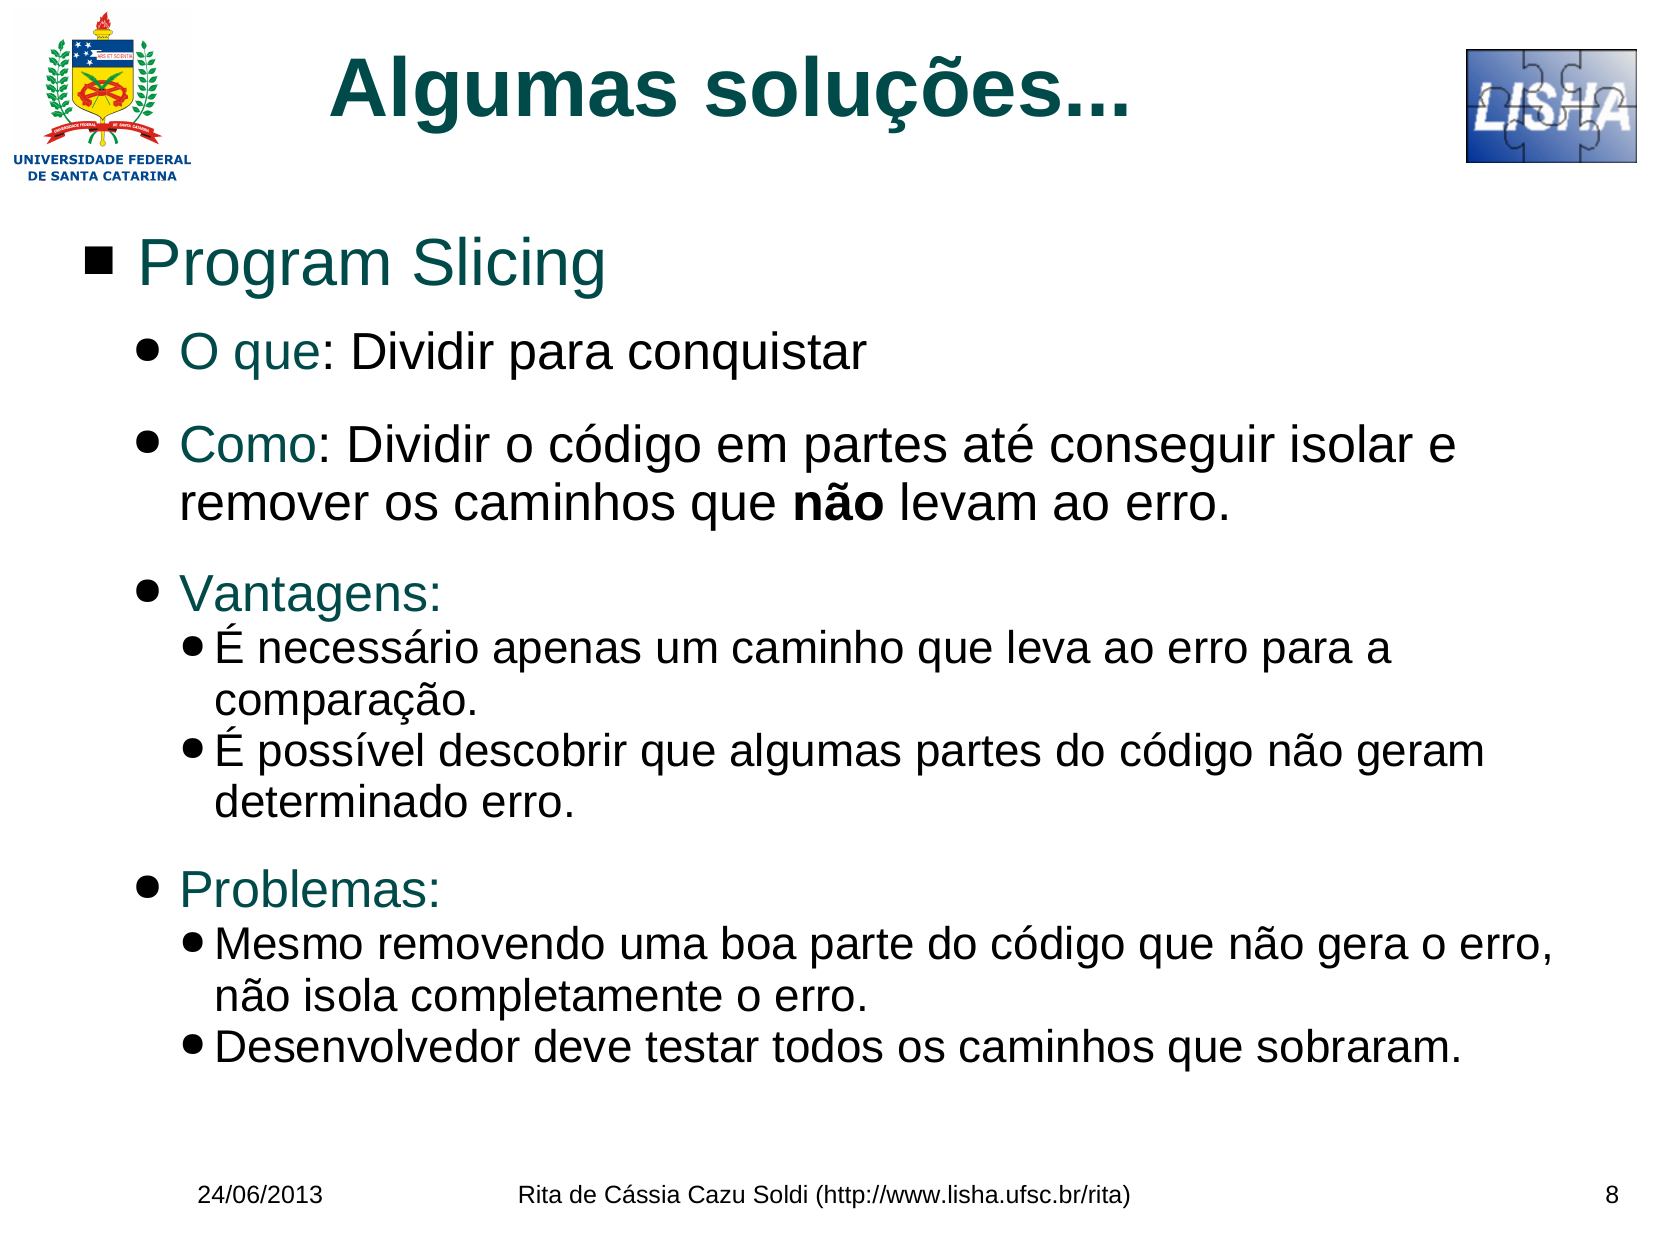

# Algumas soluções...
Program Slicing
O que: Dividir para conquistar
Como: Dividir o código em partes até conseguir isolar e remover os caminhos que não levam ao erro.
Vantagens:
É necessário apenas um caminho que leva ao erro para a comparação.
É possível descobrir que algumas partes do código não geram determinado erro.
Problemas:
Mesmo removendo uma boa parte do código que não gera o erro, não isola completamente o erro.
Desenvolvedor deve testar todos os caminhos que sobraram.